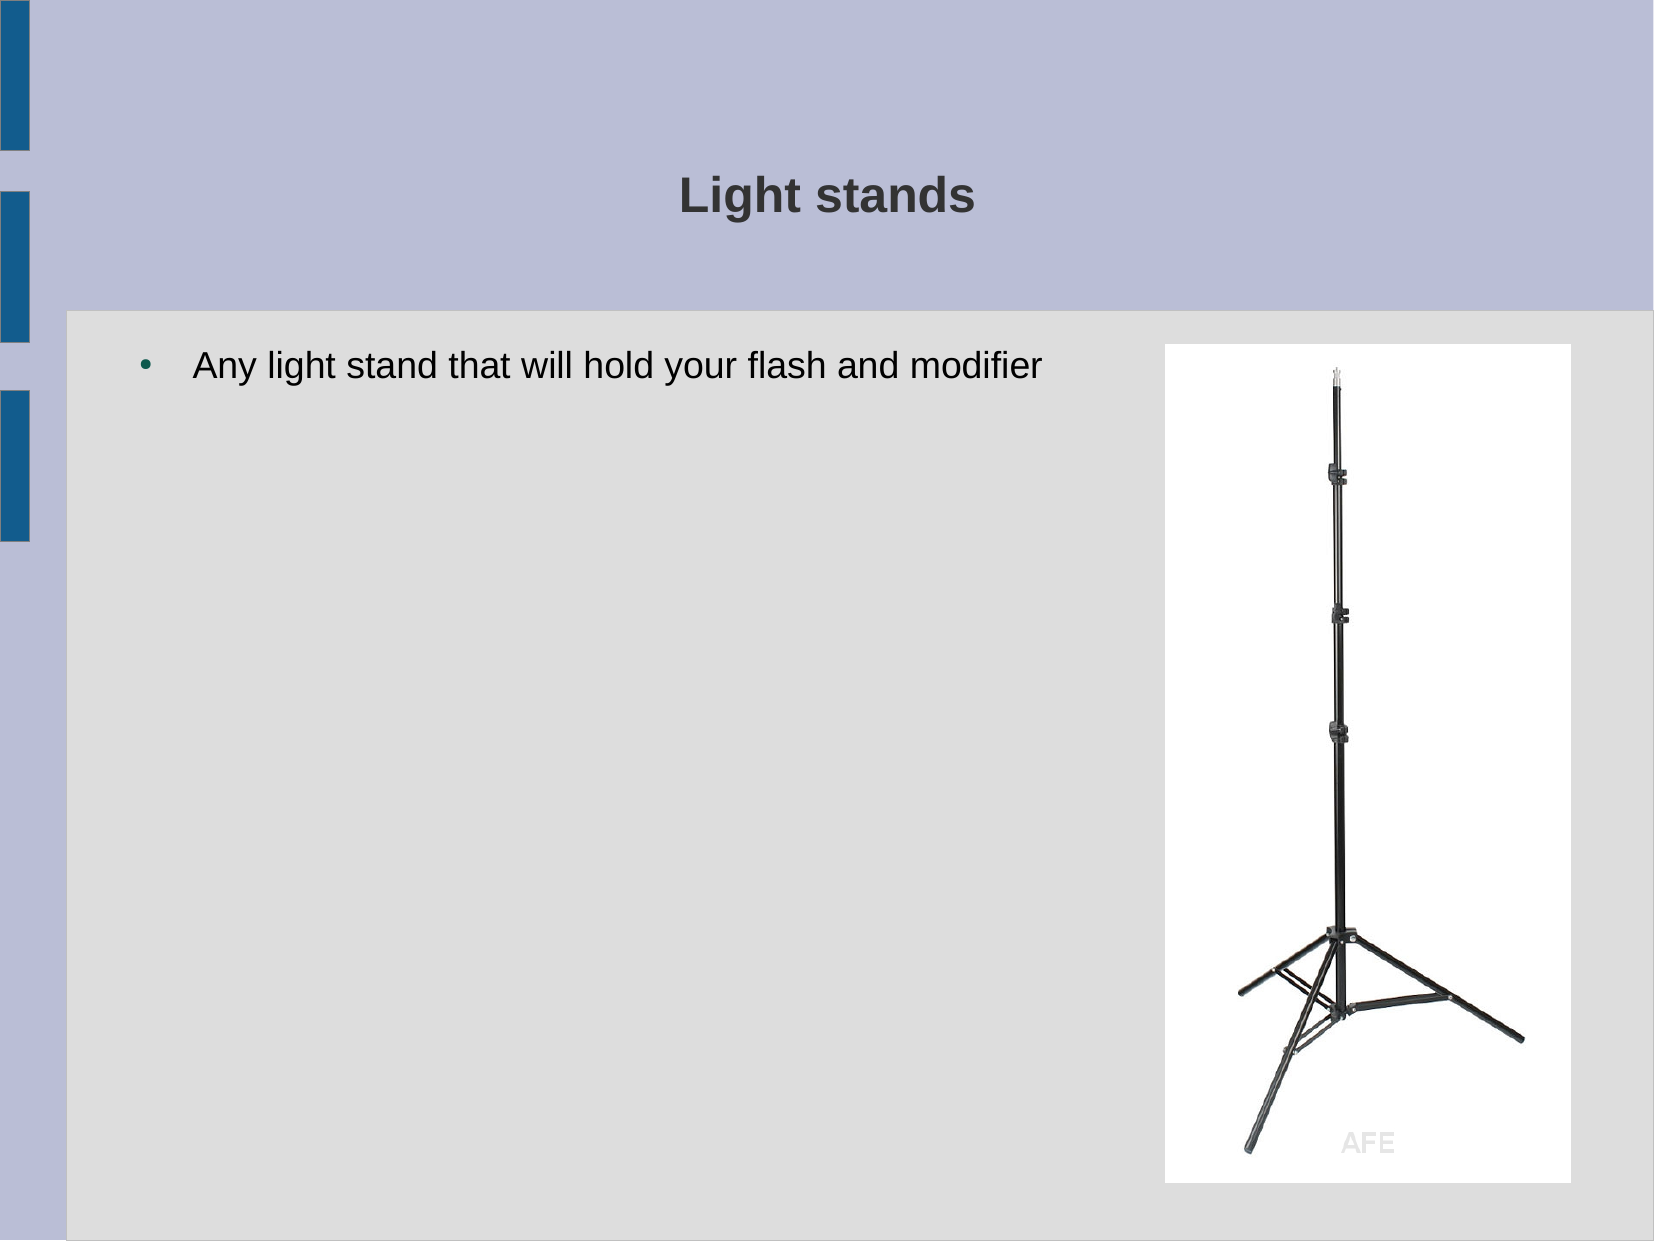

# Light stands
Any light stand that will hold your flash and modifier